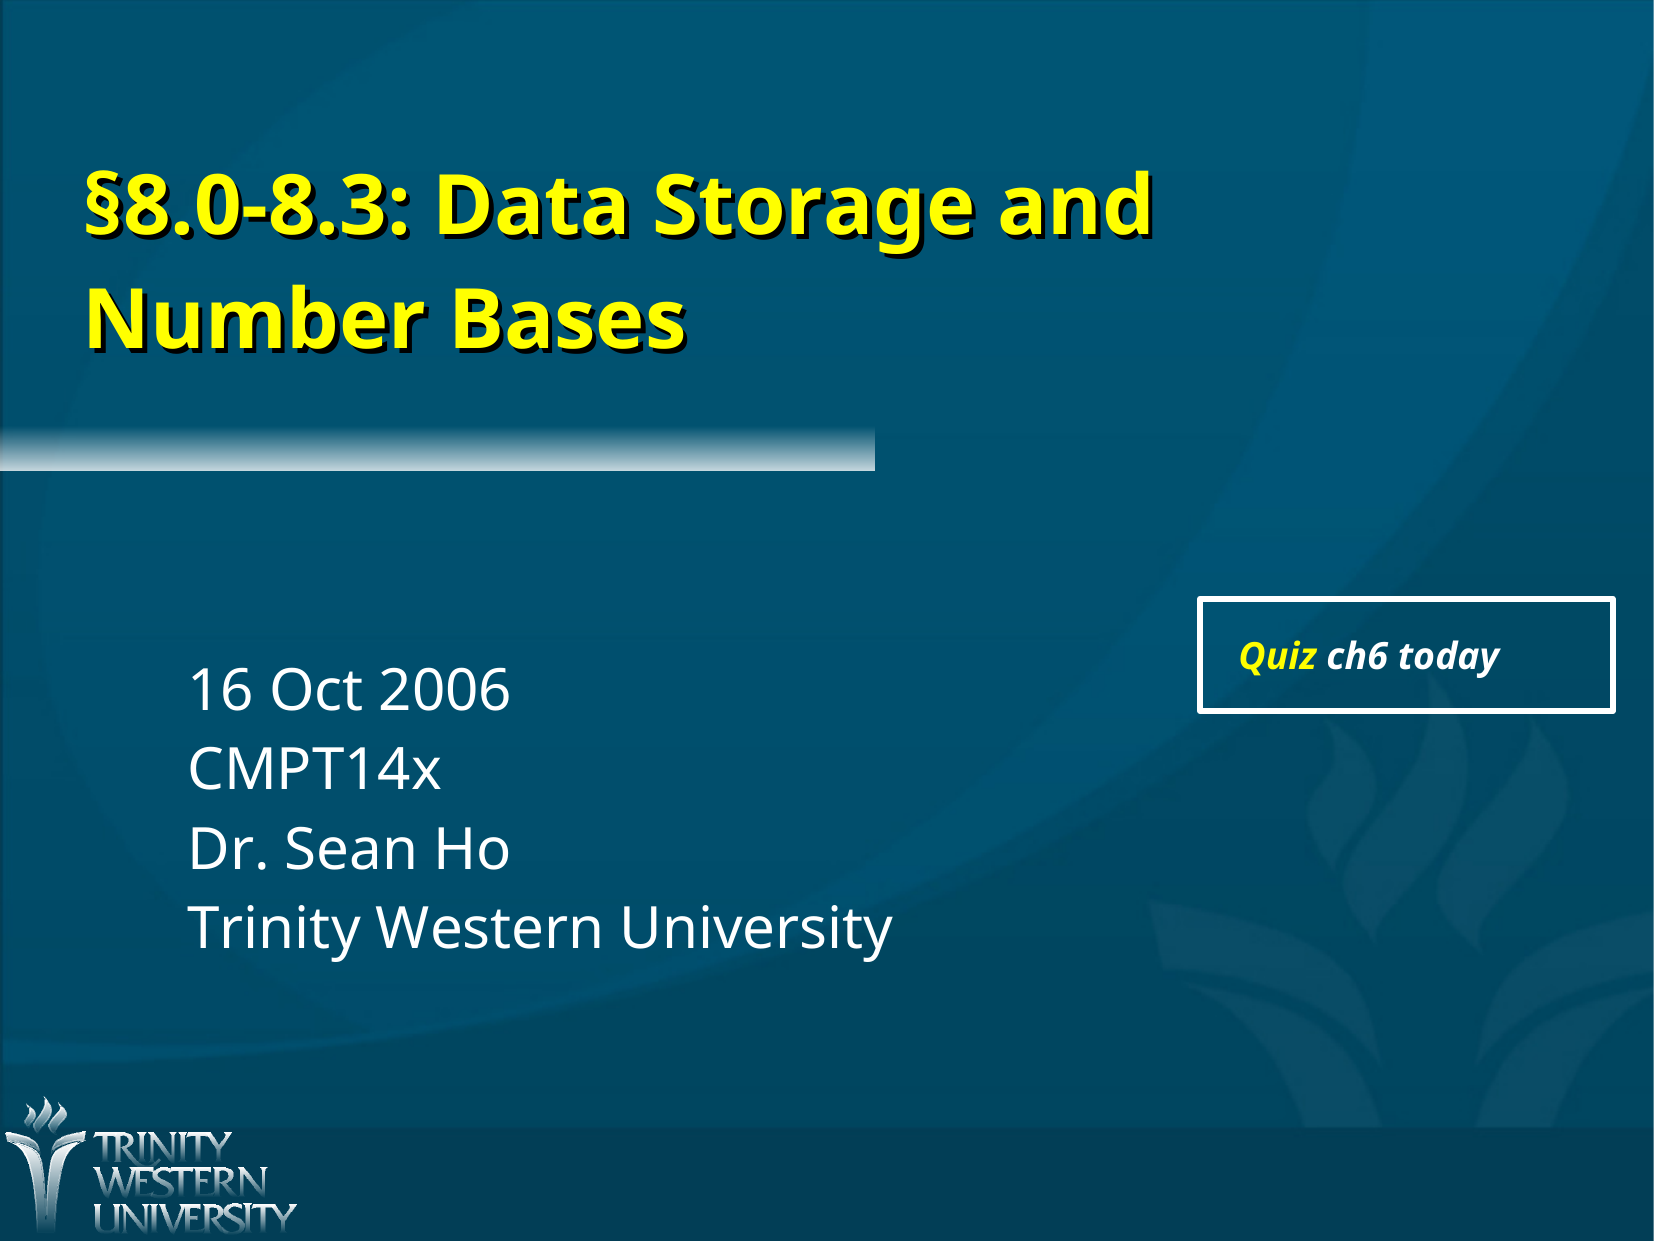

# §8.0-8.3: Data Storage and Number Bases
16 Oct 2006
CMPT14x
Dr. Sean Ho
Trinity Western University
Quiz ch6 today